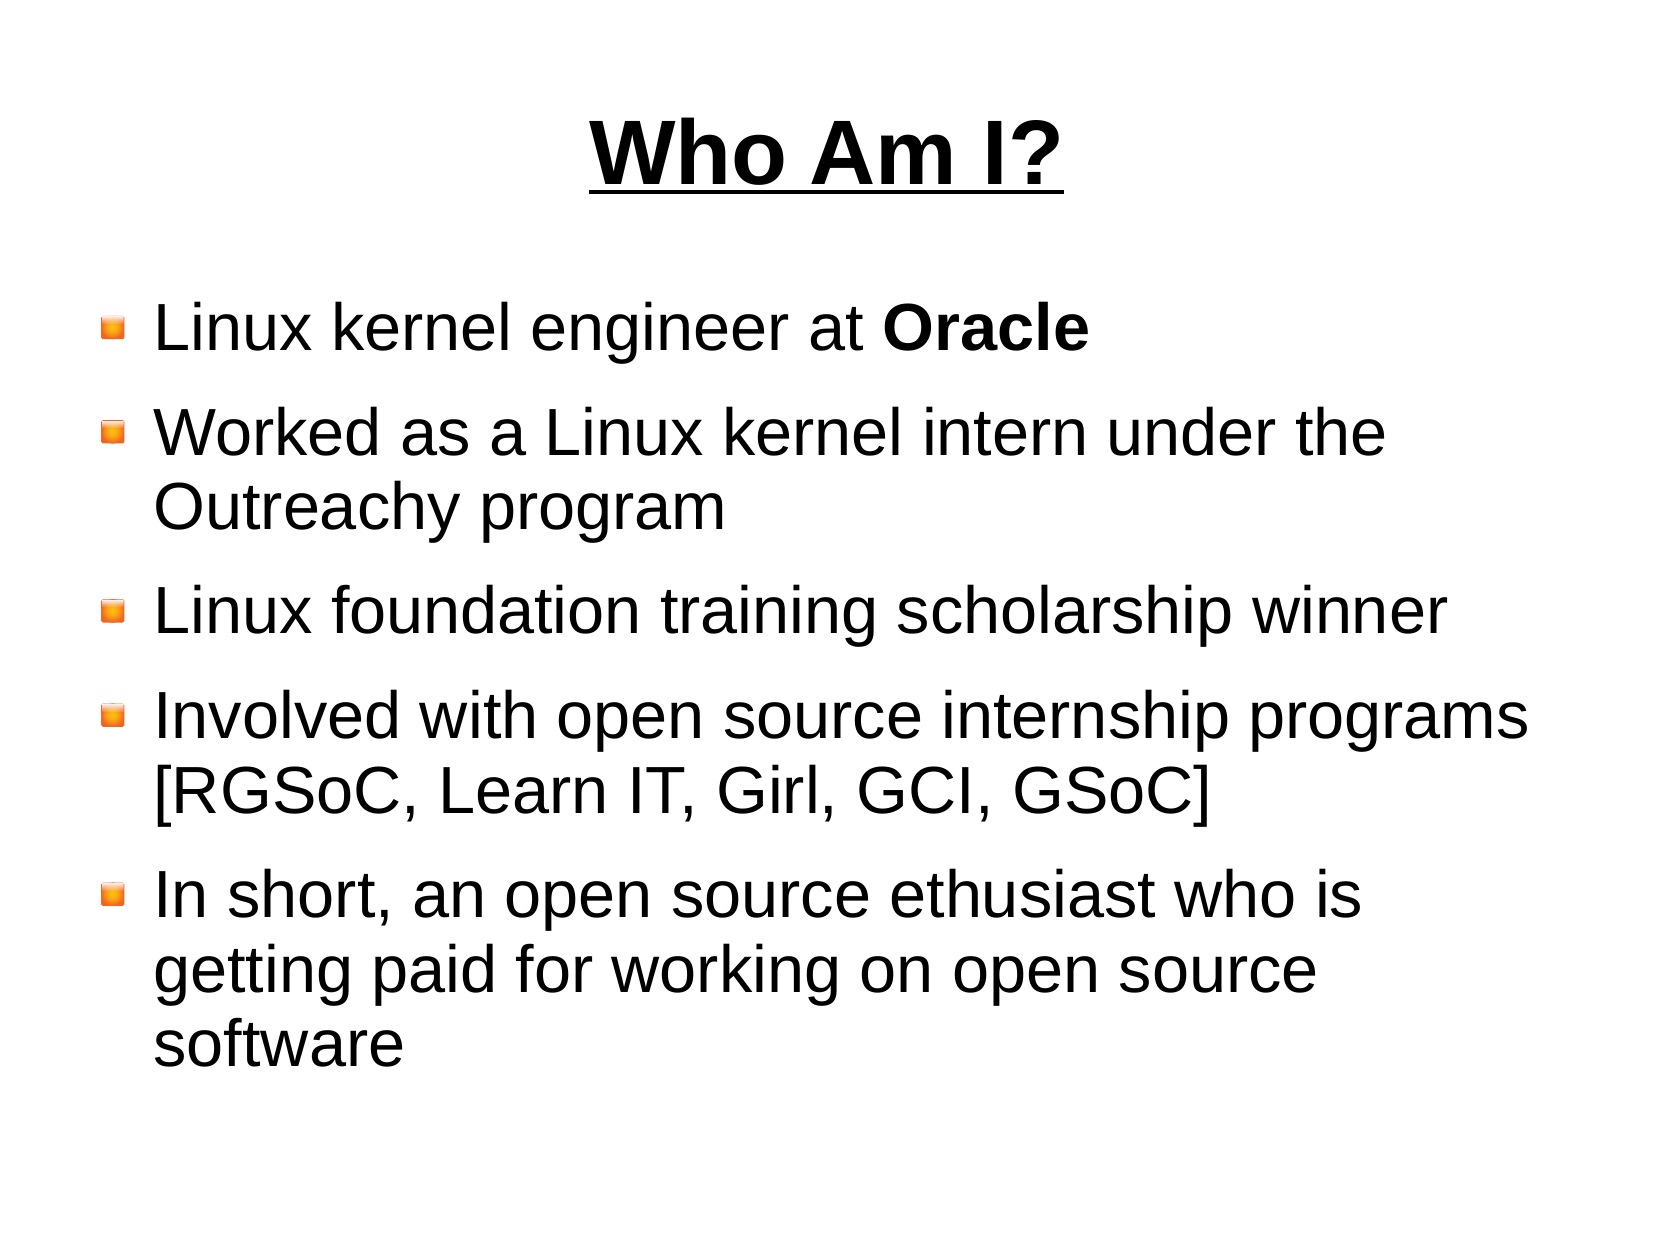

# Who Am I?
Linux kernel engineer at Oracle
Worked as a Linux kernel intern under the Outreachy program
Linux foundation training scholarship winner
Involved with open source internship programs [RGSoC, Learn IT, Girl, GCI, GSoC]
In short, an open source ethusiast who is getting paid for working on open source software